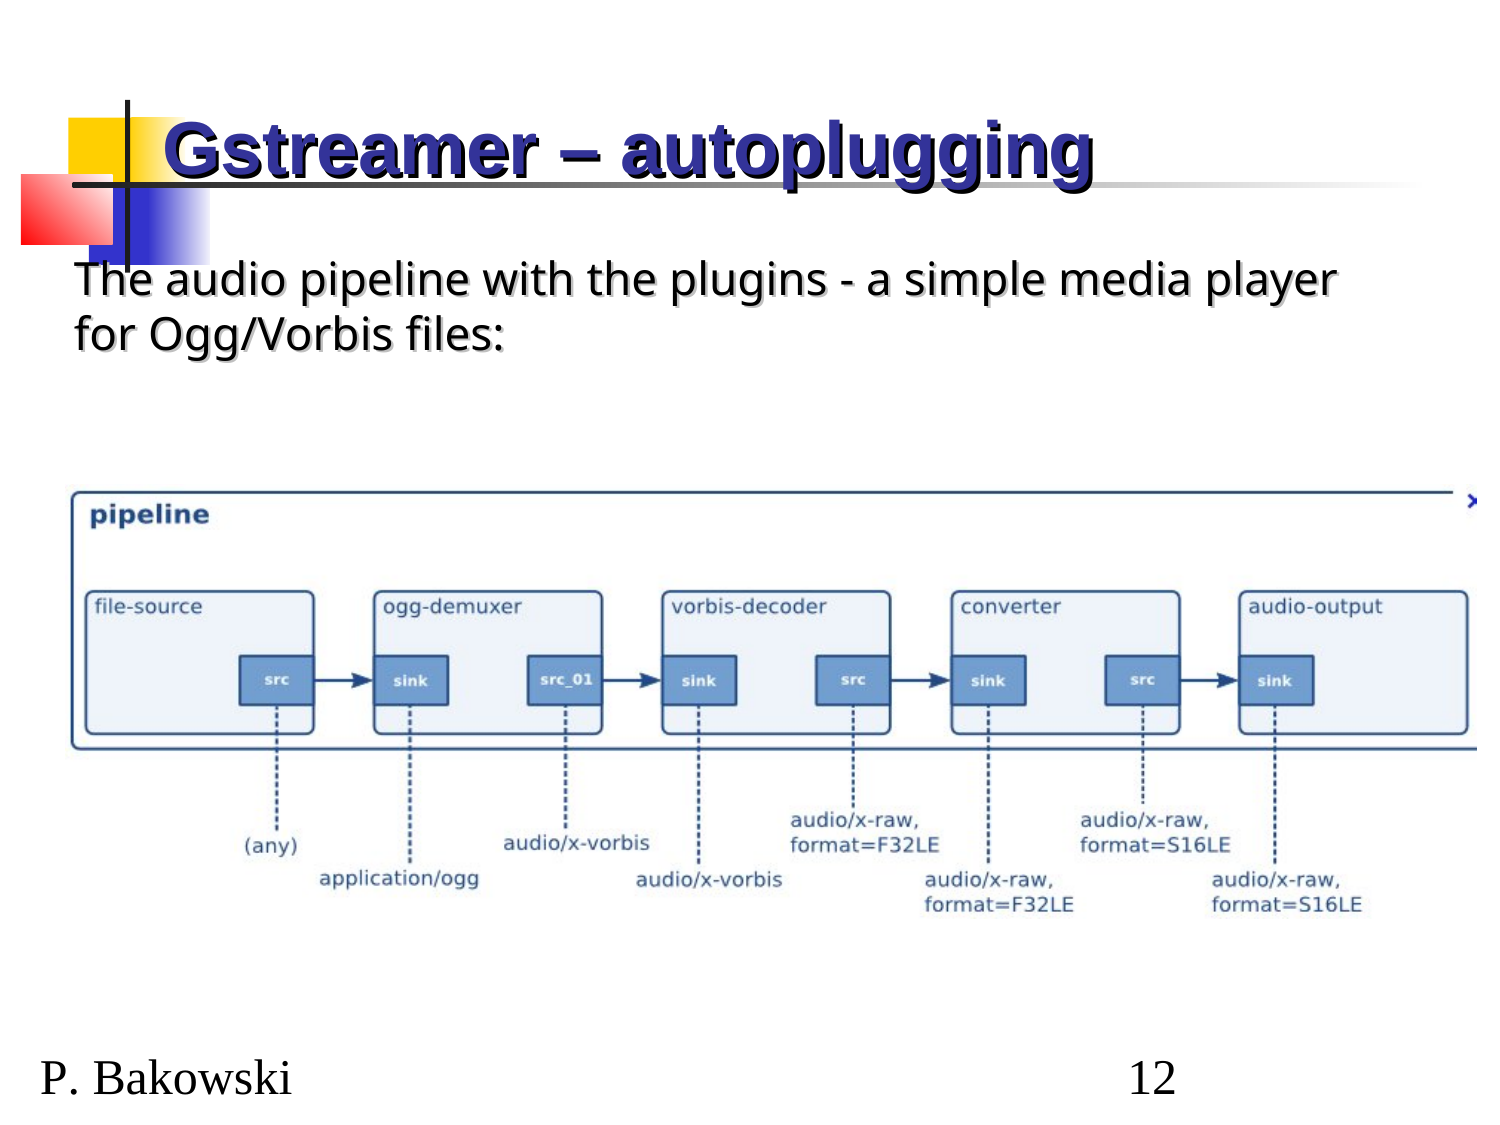

# Gstreamer – autoplugging
The audio pipeline with the plugins - a simple media player for Ogg/Vorbis files:
P.Bakowski
12